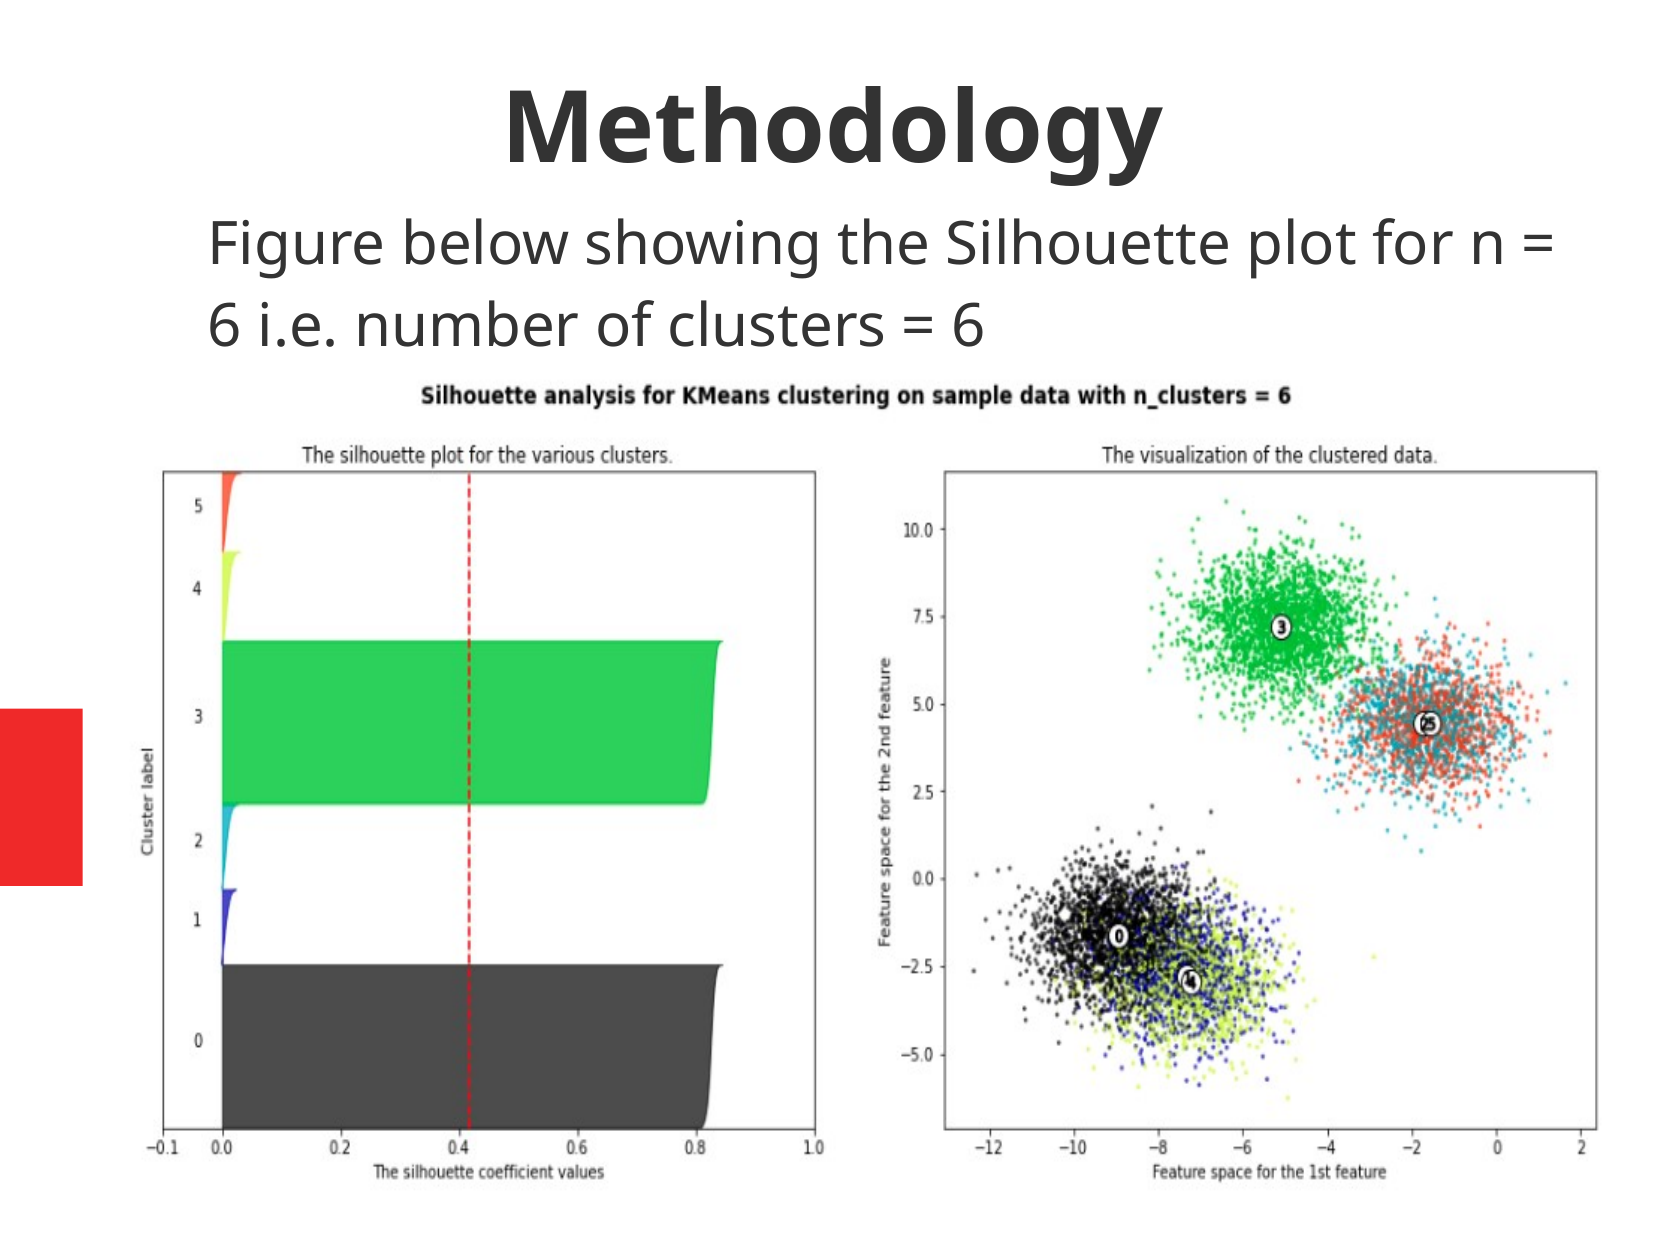

# Methodology
Figure below showing the Silhouette plot for n = 6 i.e. number of clusters = 6